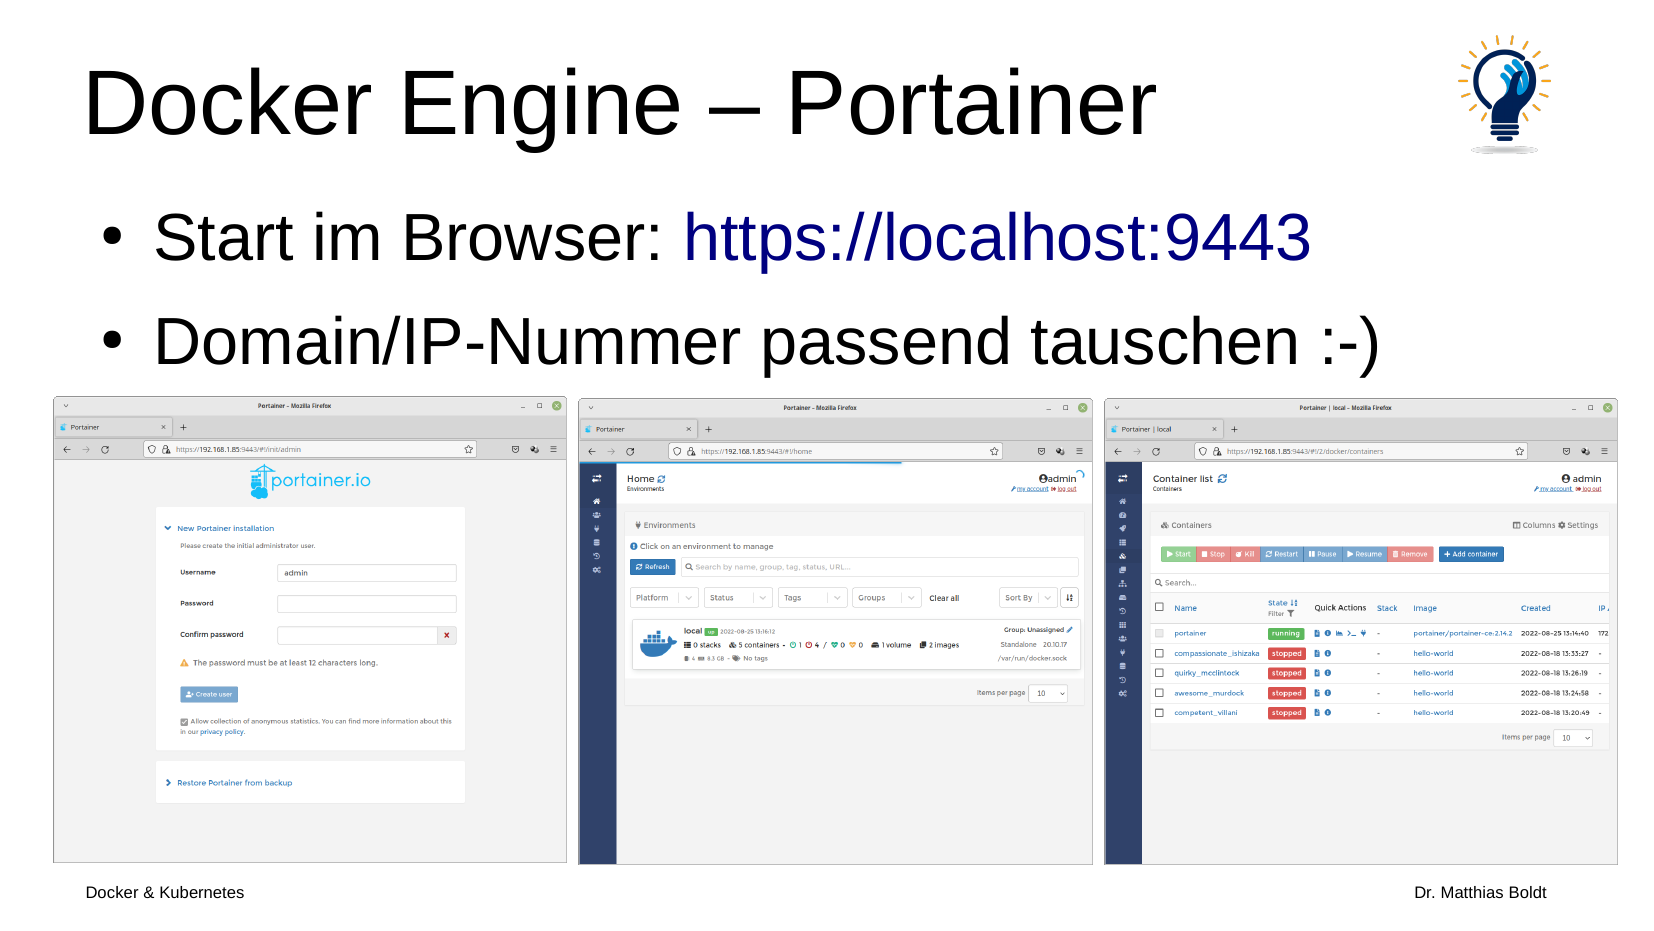

# Docker Engine – Portainer
Start im Browser: https://localhost:9443
Domain/IP-Nummer passend tauschen :-)
Docker & Kubernetes																Dr. Matthias Boldt